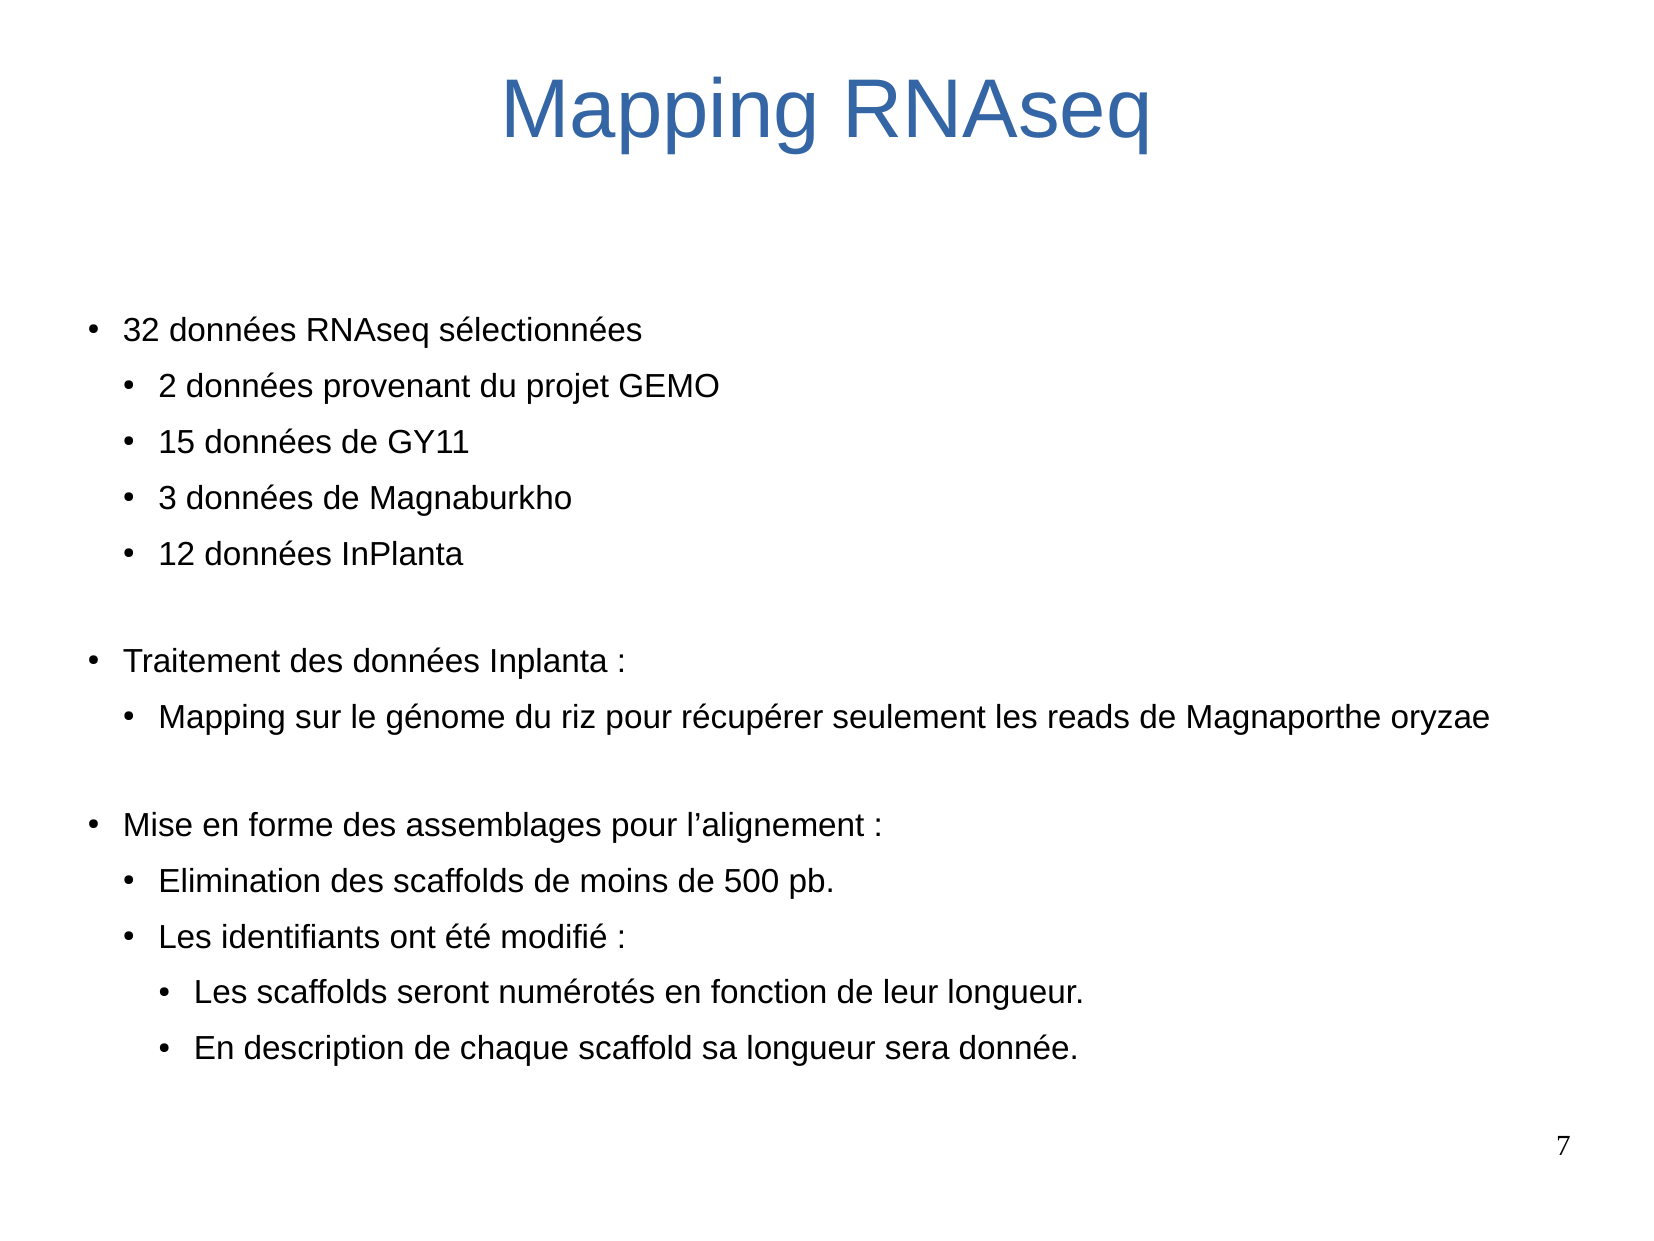

# Mapping RNAseq
32 données RNAseq sélectionnées
2 données provenant du projet GEMO
15 données de GY11
3 données de Magnaburkho
12 données InPlanta
Traitement des données Inplanta :
Mapping sur le génome du riz pour récupérer seulement les reads de Magnaporthe oryzae
Mise en forme des assemblages pour l’alignement :
Elimination des scaffolds de moins de 500 pb.
Les identifiants ont été modifié :
Les scaffolds seront numérotés en fonction de leur longueur.
En description de chaque scaffold sa longueur sera donnée.
7